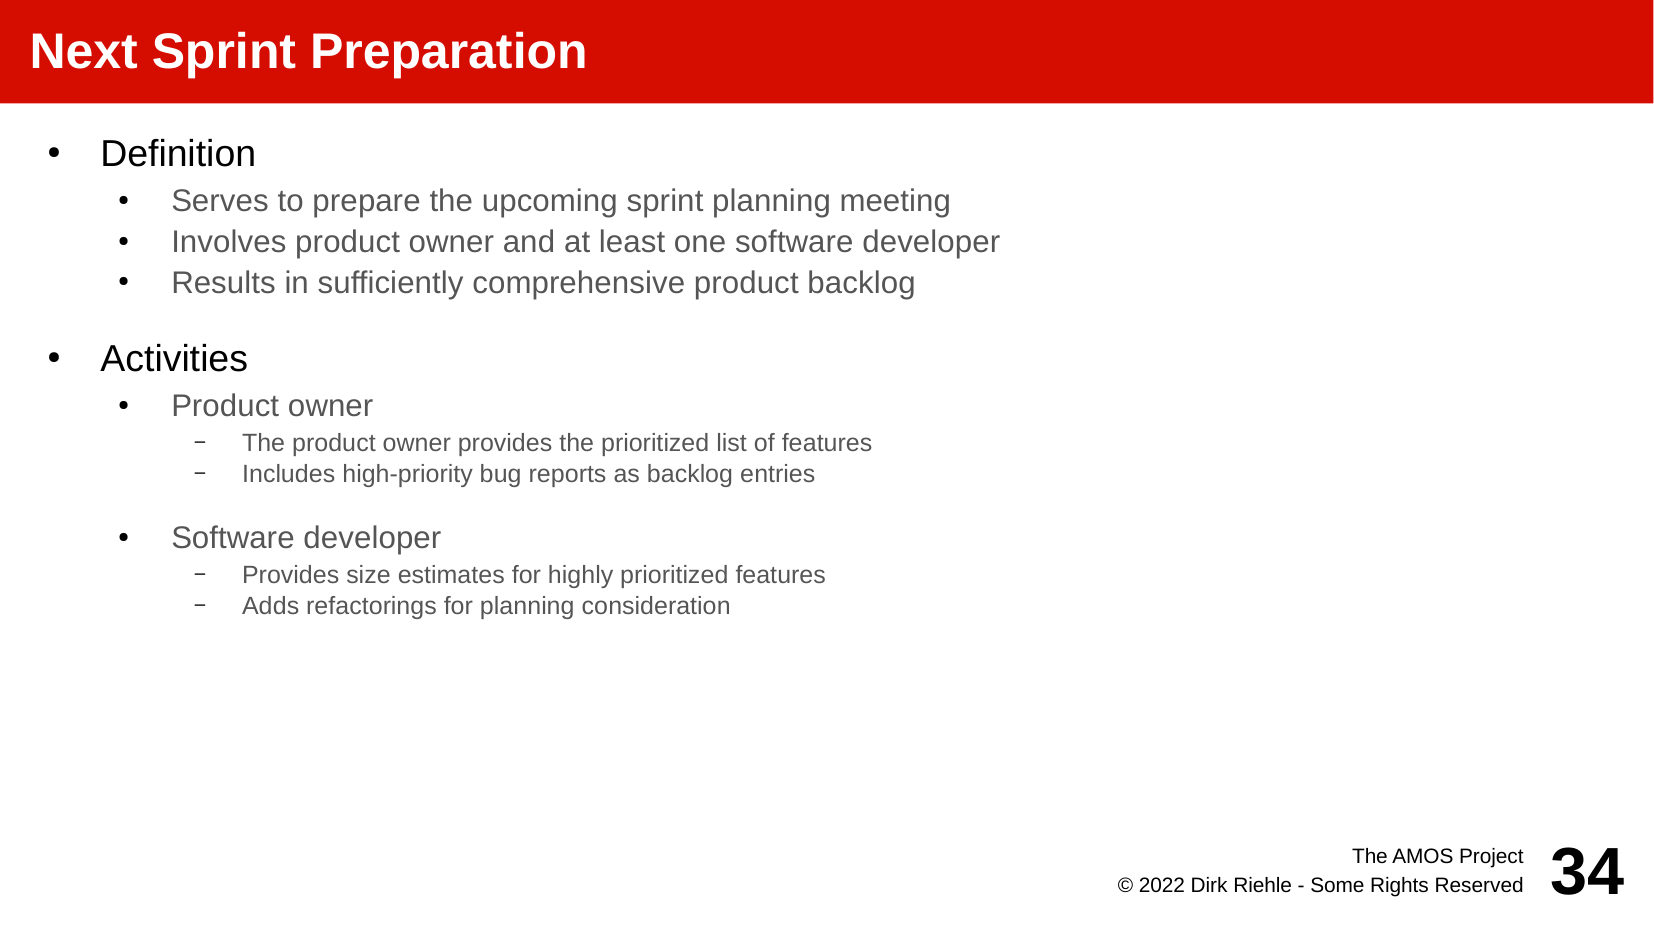

# Next Sprint Preparation
Definition
Serves to prepare the upcoming sprint planning meeting
Involves product owner and at least one software developer
Results in sufficiently comprehensive product backlog
Activities
Product owner
The product owner provides the prioritized list of features
Includes high-priority bug reports as backlog entries
Software developer
Provides size estimates for highly prioritized features
Adds refactorings for planning consideration
The AMOS Project
34
© 2022 Dirk Riehle - Some Rights Reserved